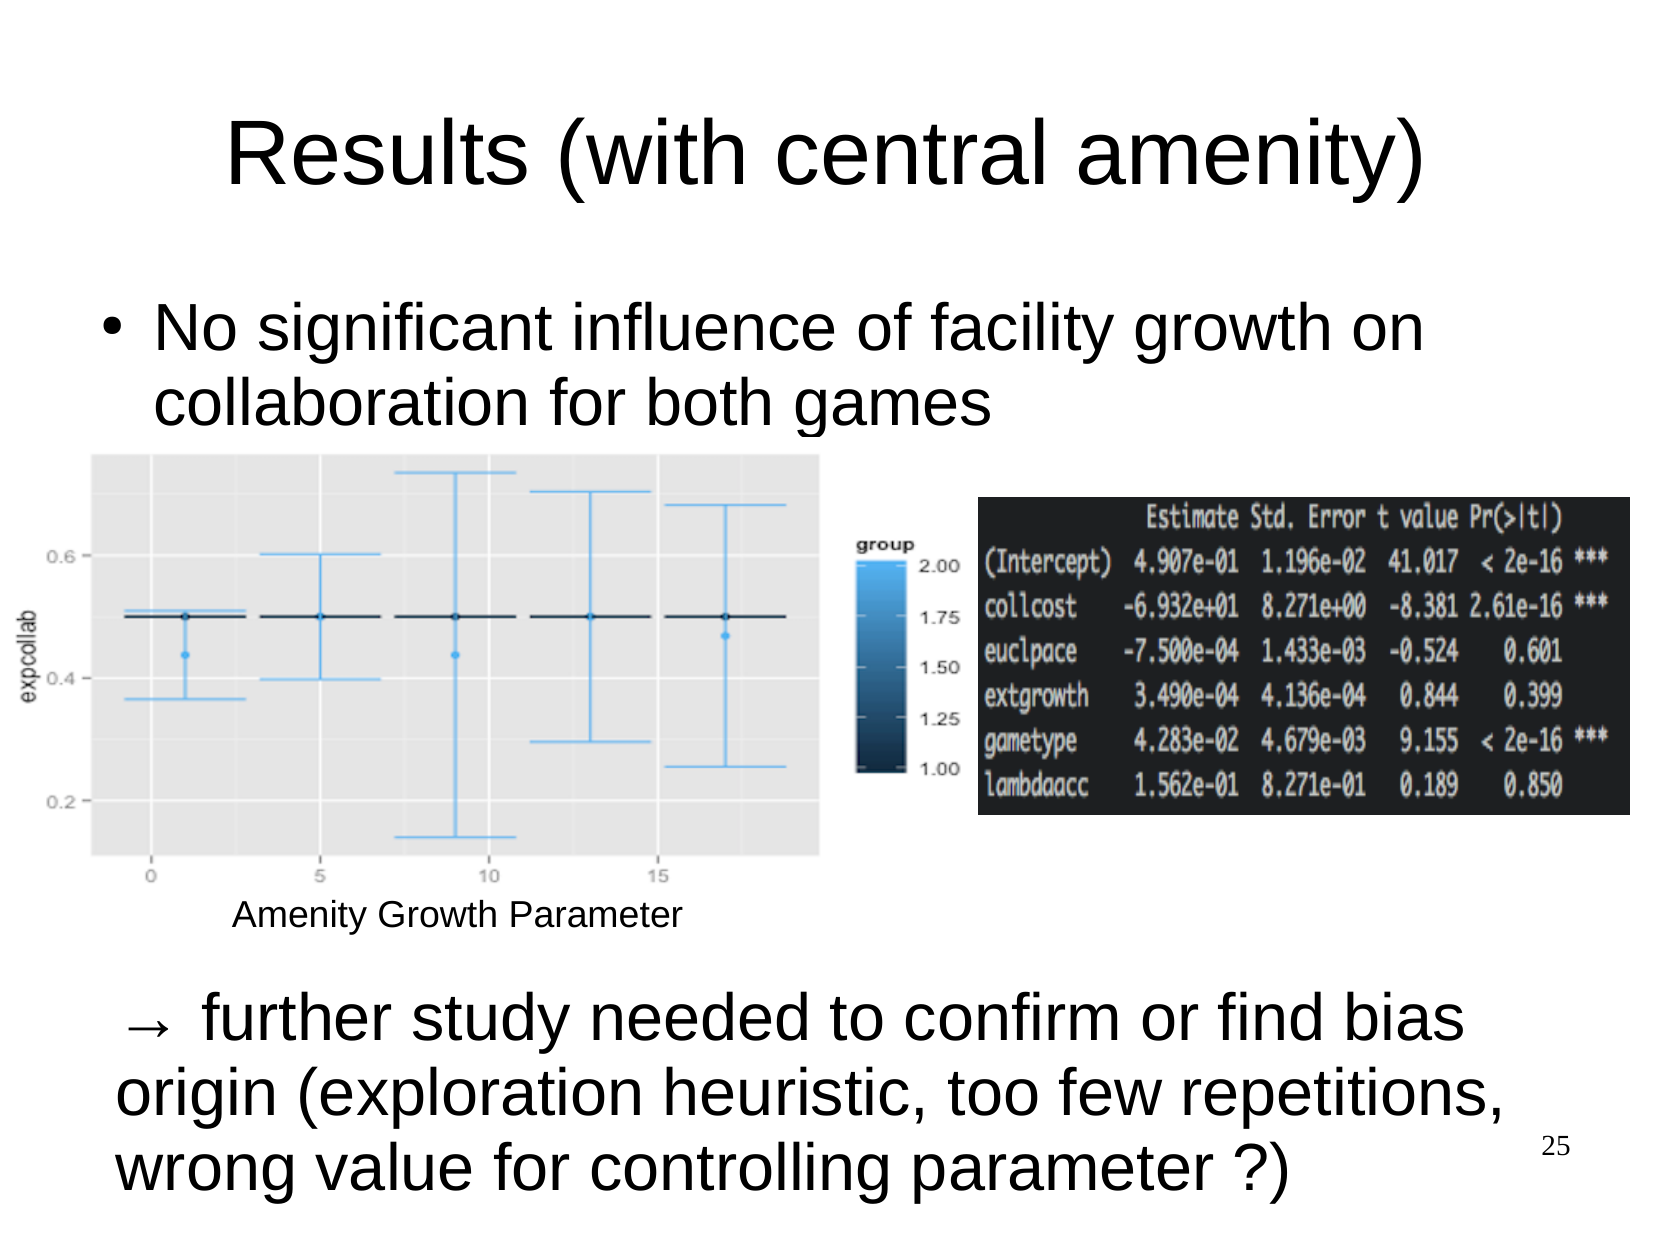

# Results (with central amenity)
No significant influence of facility growth on collaboration for both games
Amenity Growth Parameter
→ further study needed to confirm or find bias origin (exploration heuristic, too few repetitions, wrong value for controlling parameter ?)
25